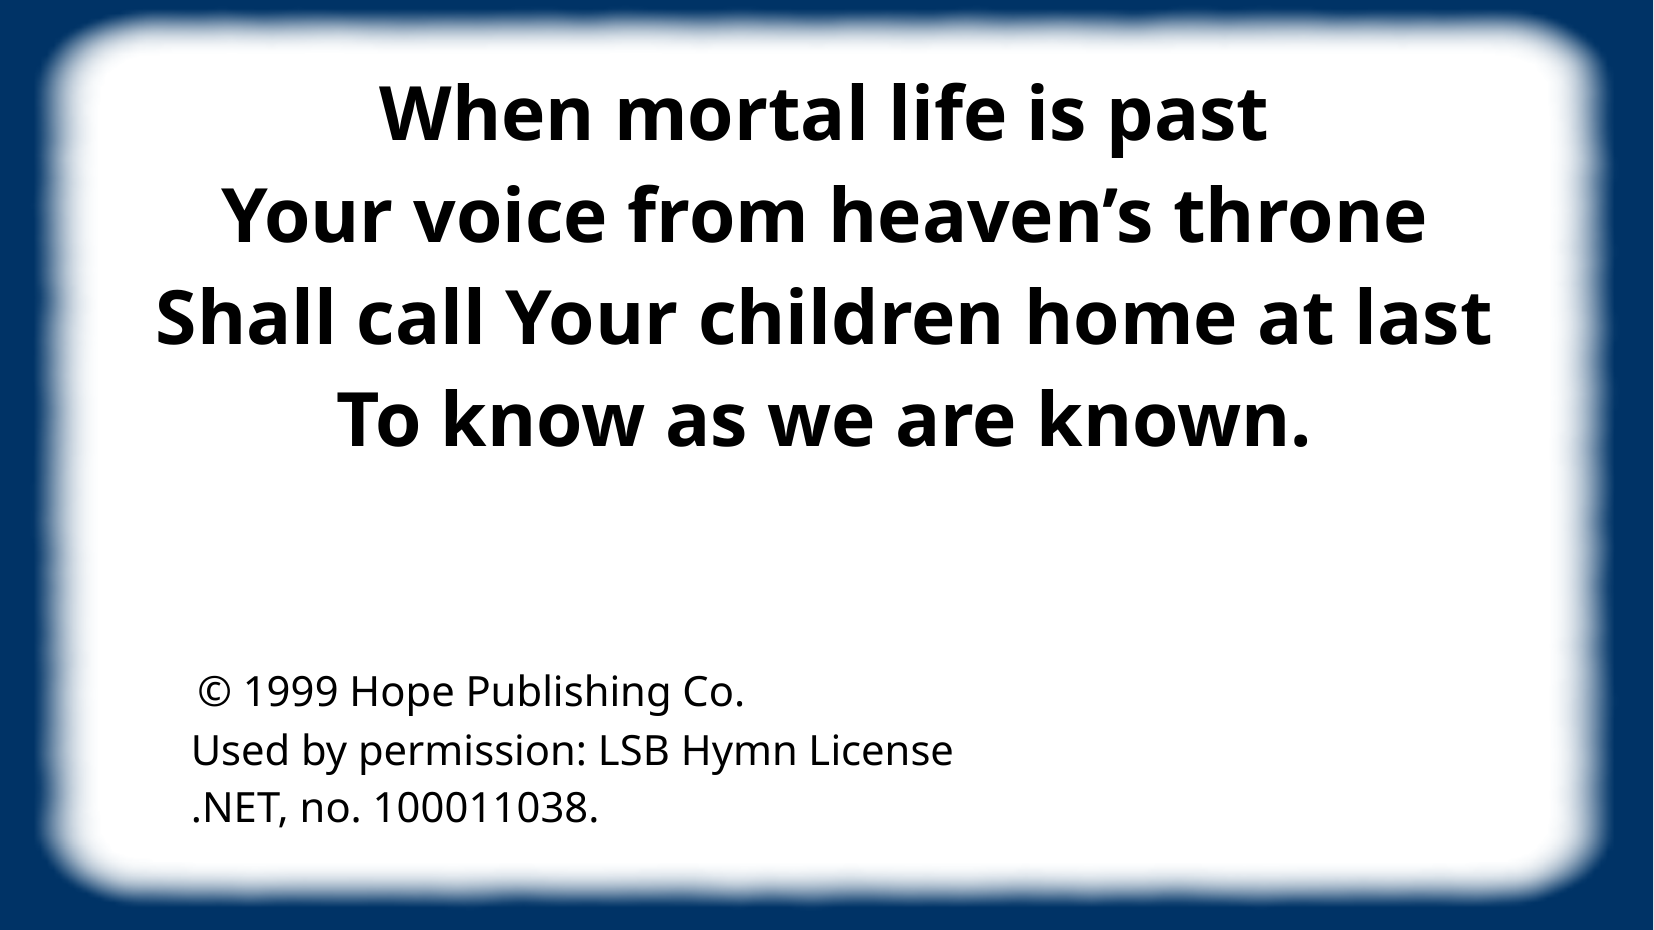

When mortal life is past
Your voice from heaven’s throne
Shall call Your children home at last
To know as we are known.
 © 1999 Hope Publishing Co.
 Used by permission: LSB Hymn License
 .NET, no. 100011038.